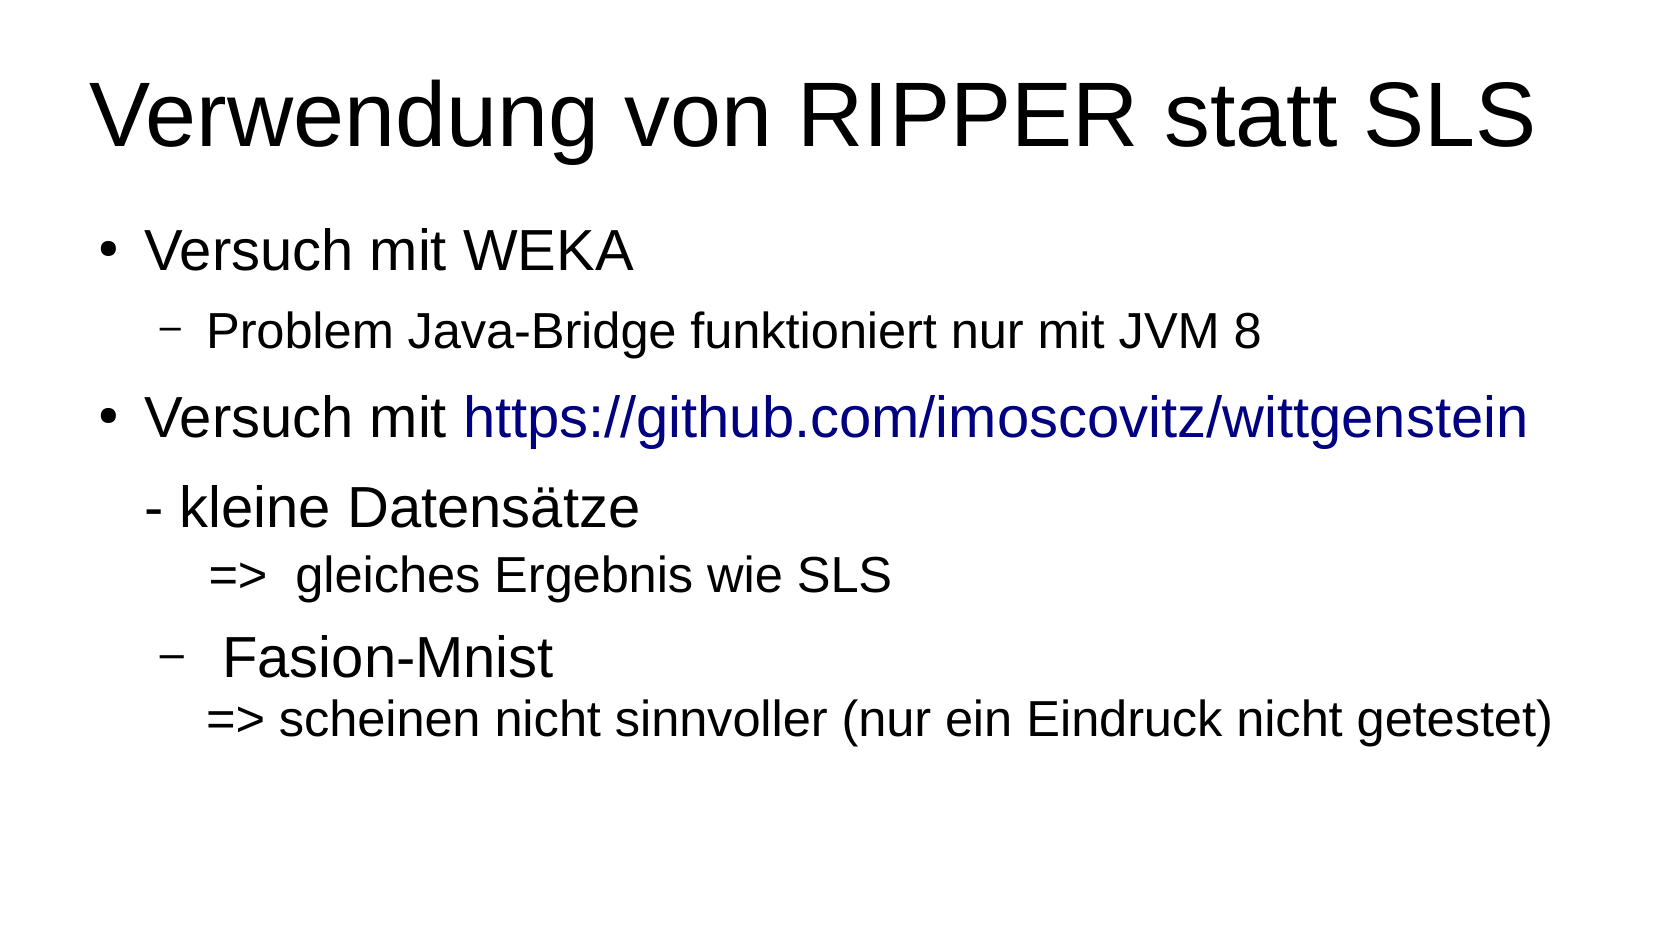

# Verwendung von RIPPER statt SLS
Versuch mit WEKA
Problem Java-Bridge funktioniert nur mit JVM 8
Versuch mit https://github.com/imoscovitz/wittgenstein
- kleine Datensätze
	=> gleiches Ergebnis wie SLS
 Fasion-Mnist
=> scheinen nicht sinnvoller (nur ein Eindruck nicht getestet)